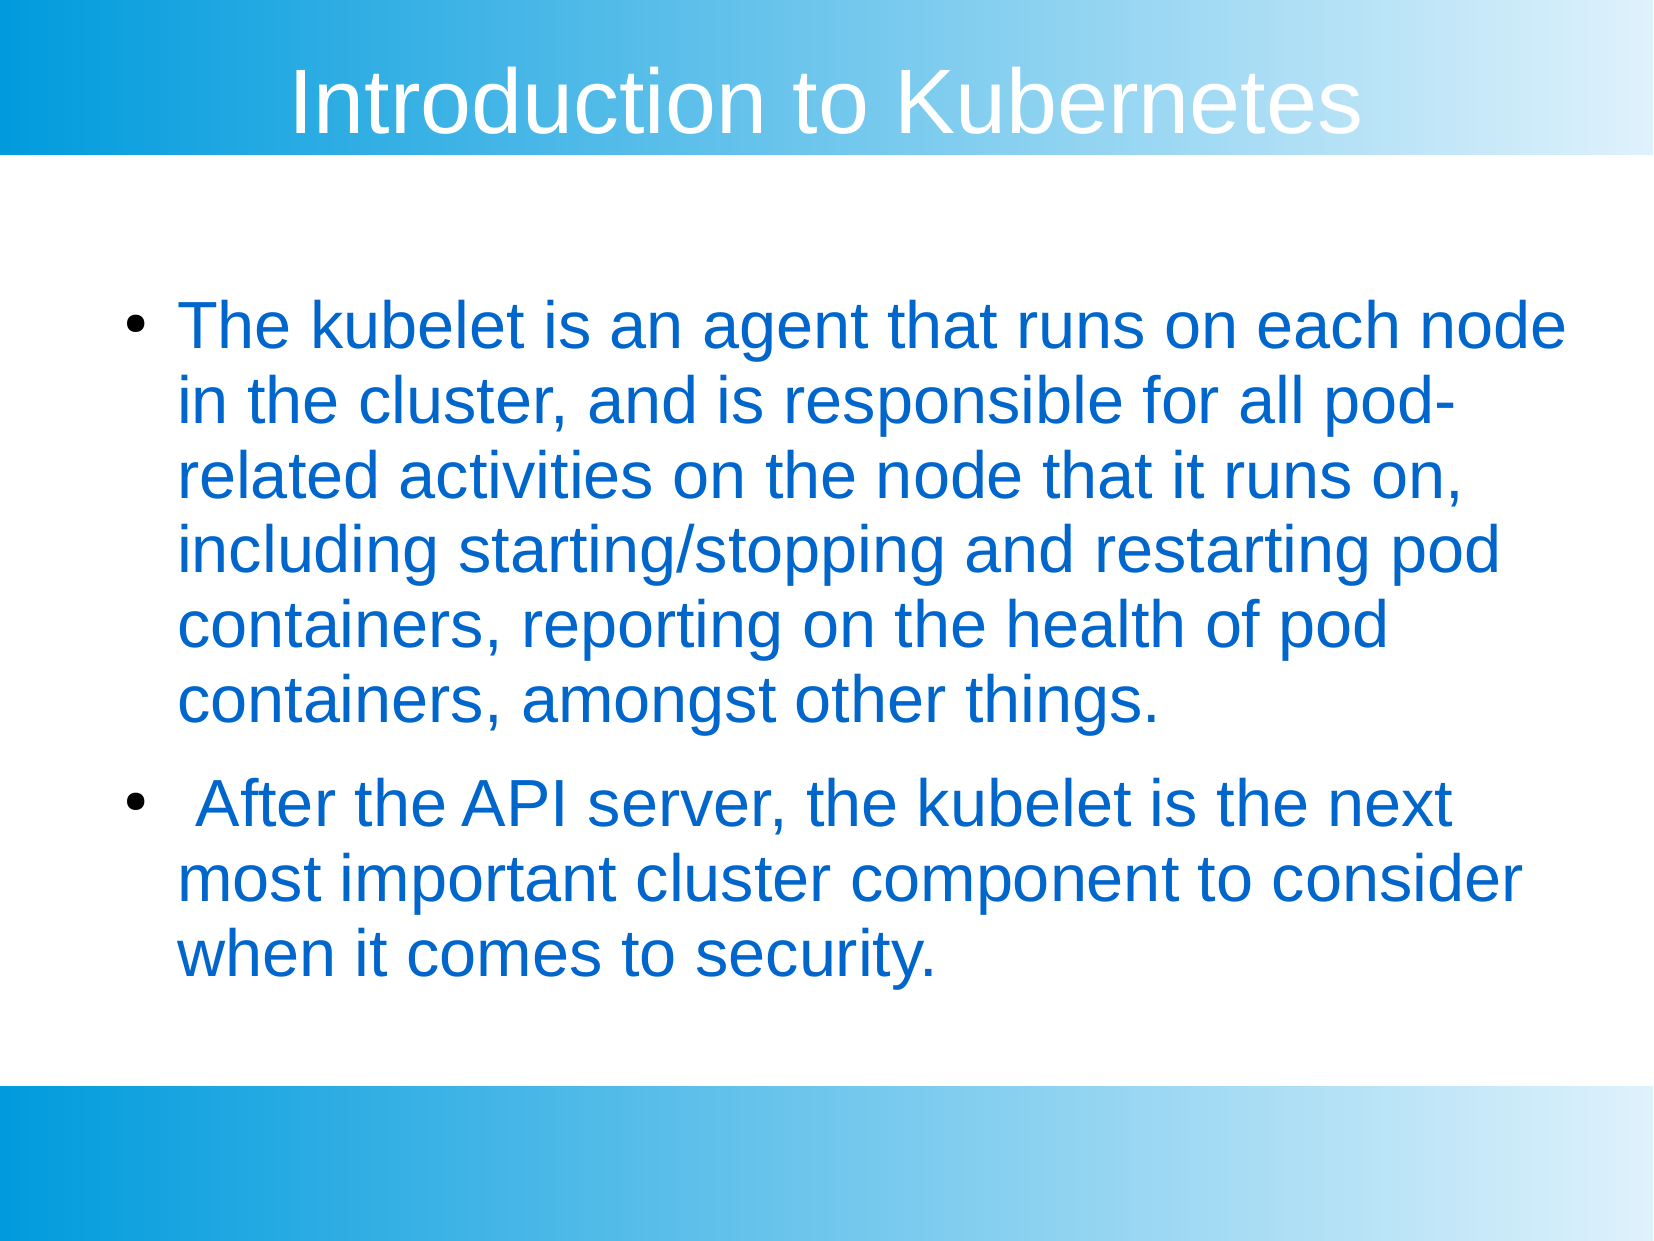

# Introduction to Kubernetes
The kubelet is an agent that runs on each node in the cluster, and is responsible for all pod-related activities on the node that it runs on, including starting/stopping and restarting pod containers, reporting on the health of pod containers, amongst other things.
 After the API server, the kubelet is the next most important cluster component to consider when it comes to security.